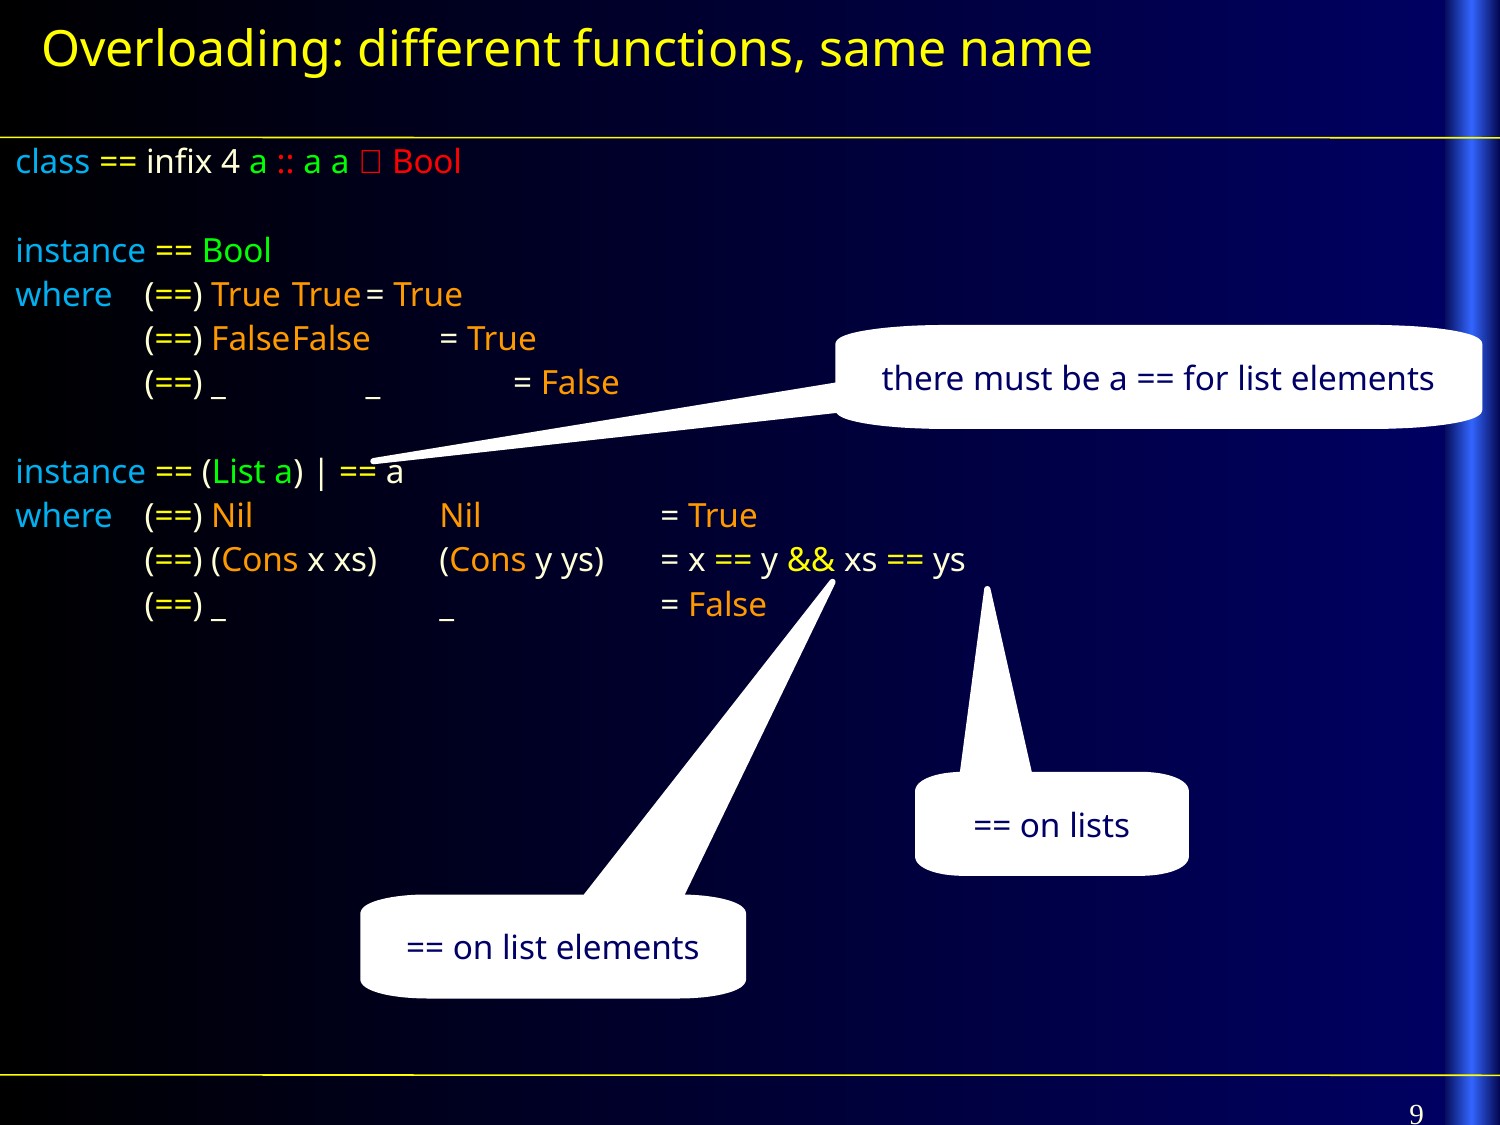

Overloading: different functions, same name
class == infix 4 a :: a a  Bool
instance == Bool
where	(==) True	True	= True
		(==) False	False	= True
		(==) _		_		= False
instance == (List a) | == a
where	(==) Nil 	Nil			= True
		(==) (Cons x xs) 	(Cons y ys)	= x == y && xs == ys
		(==) _ 	_			= False
there must be a == for list elements
== on lists
== on list elements